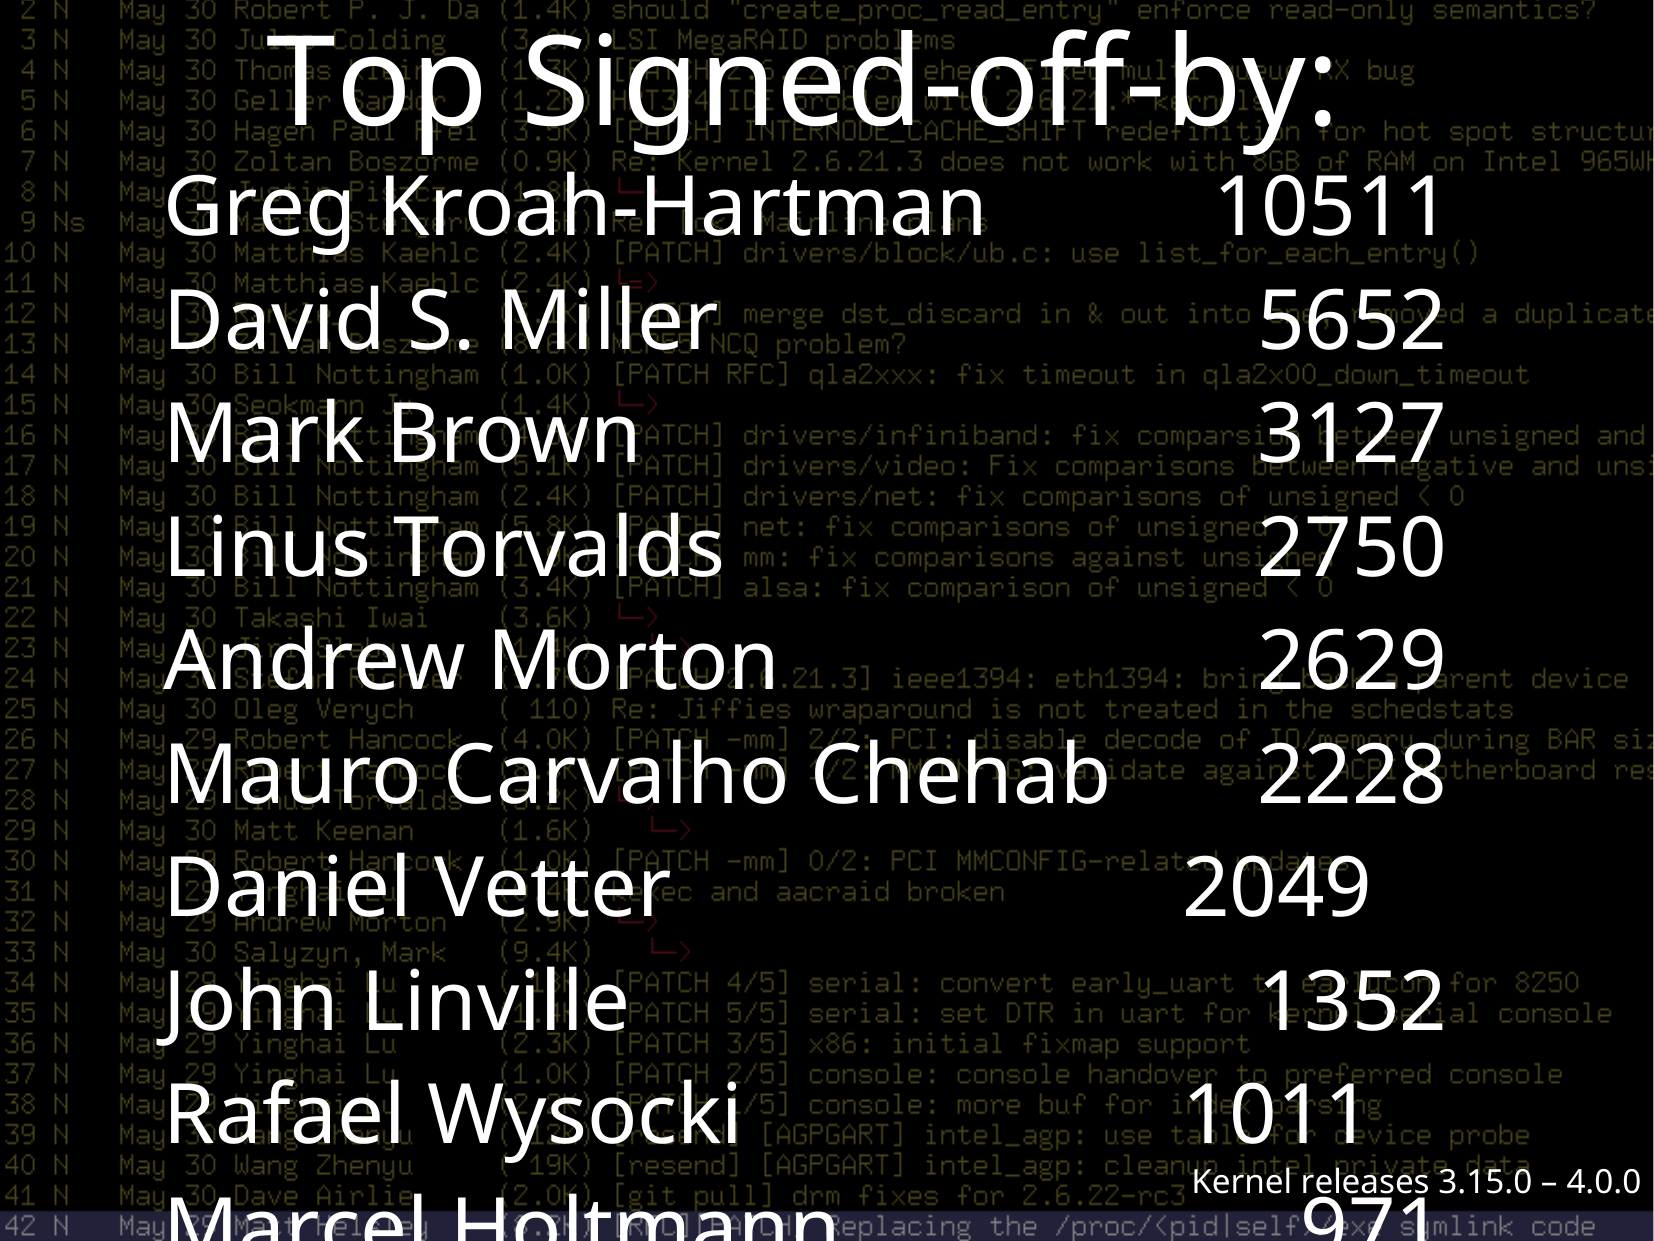

Top Signed-off-by:
Greg Kroah-Hartman			10511
David S. Miller							 5652
Mark Brown								 3127
Linus Torvalds							 2750
Andrew Morton						 2629
Mauro Carvalho Chehab		 2228
Daniel Vetter							 2049
John Linville								 1352
Rafael Wysocki						 1011
Marcel Holtmann					 971
Kernel releases 3.15.0 – 4.0.0